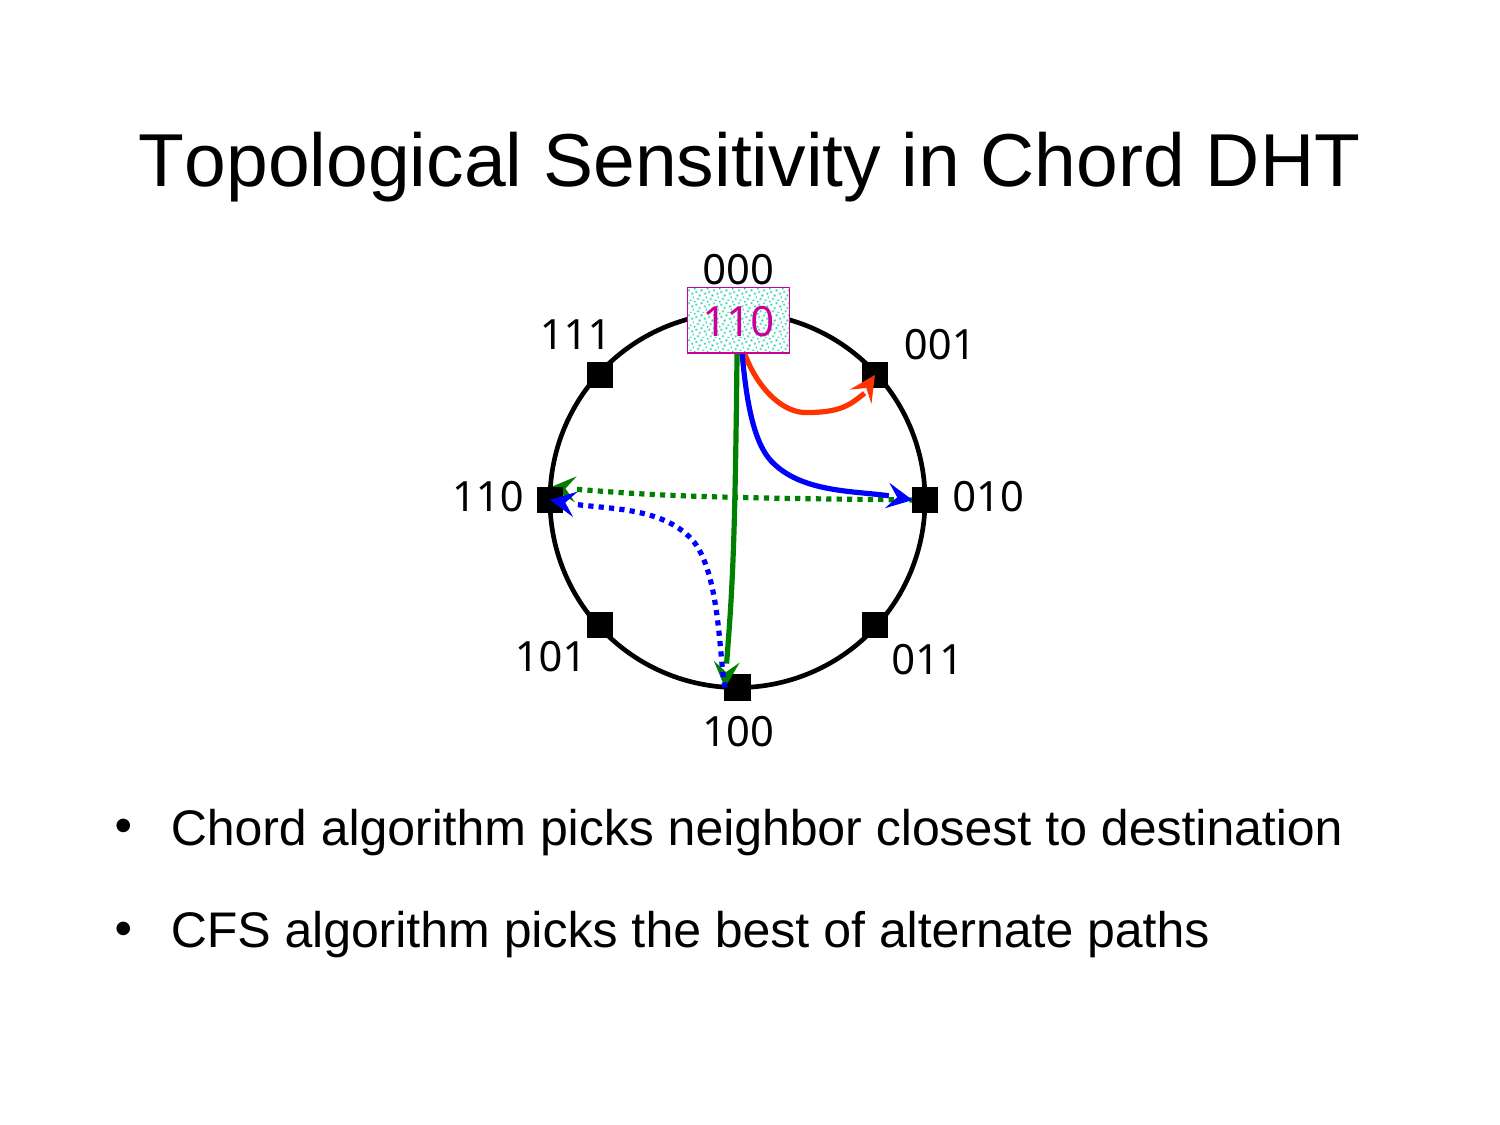

# Topological Sensitivity in Chord DHT
000
110
111
001
110
010
101
011
100
Chord algorithm picks neighbor closest to destination
CFS algorithm picks the best of alternate paths